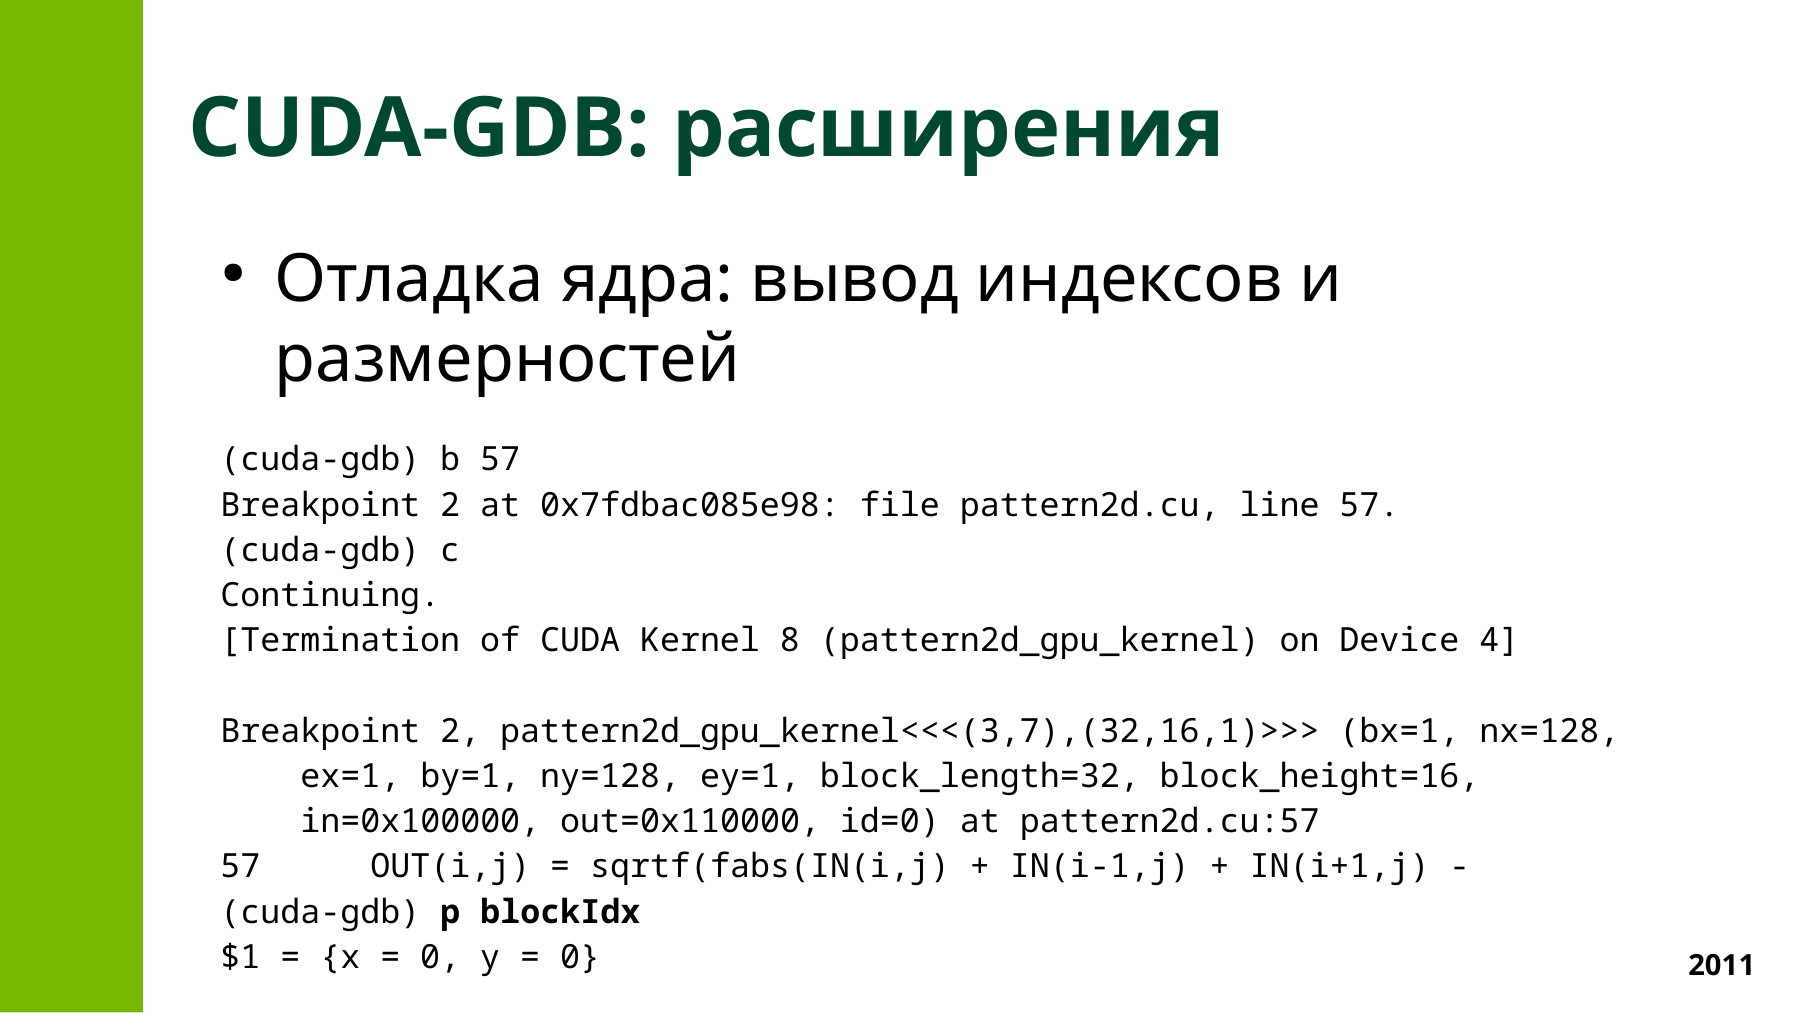

# CUDA-GDB: расширения
Отладка ядра: вывод индексов и размерностей
(cuda-gdb) b 57
Breakpoint 2 at 0x7fdbac085e98: file pattern2d.cu, line 57.
(cuda-gdb) c
Continuing.
[Termination of CUDA Kernel 8 (pattern2d_gpu_kernel) on Device 4]
Breakpoint 2, pattern2d_gpu_kernel<<<(3,7),(32,16,1)>>> (bx=1, nx=128,
 ex=1, by=1, ny=128, ey=1, block_length=32, block_height=16,
 in=0x100000, out=0x110000, id=0) at pattern2d.cu:57
57		OUT(i,j) = sqrtf(fabs(IN(i,j) + IN(i-1,j) + IN(i+1,j) -
(cuda-gdb) p blockIdx
$1 = {x = 0, y = 0}